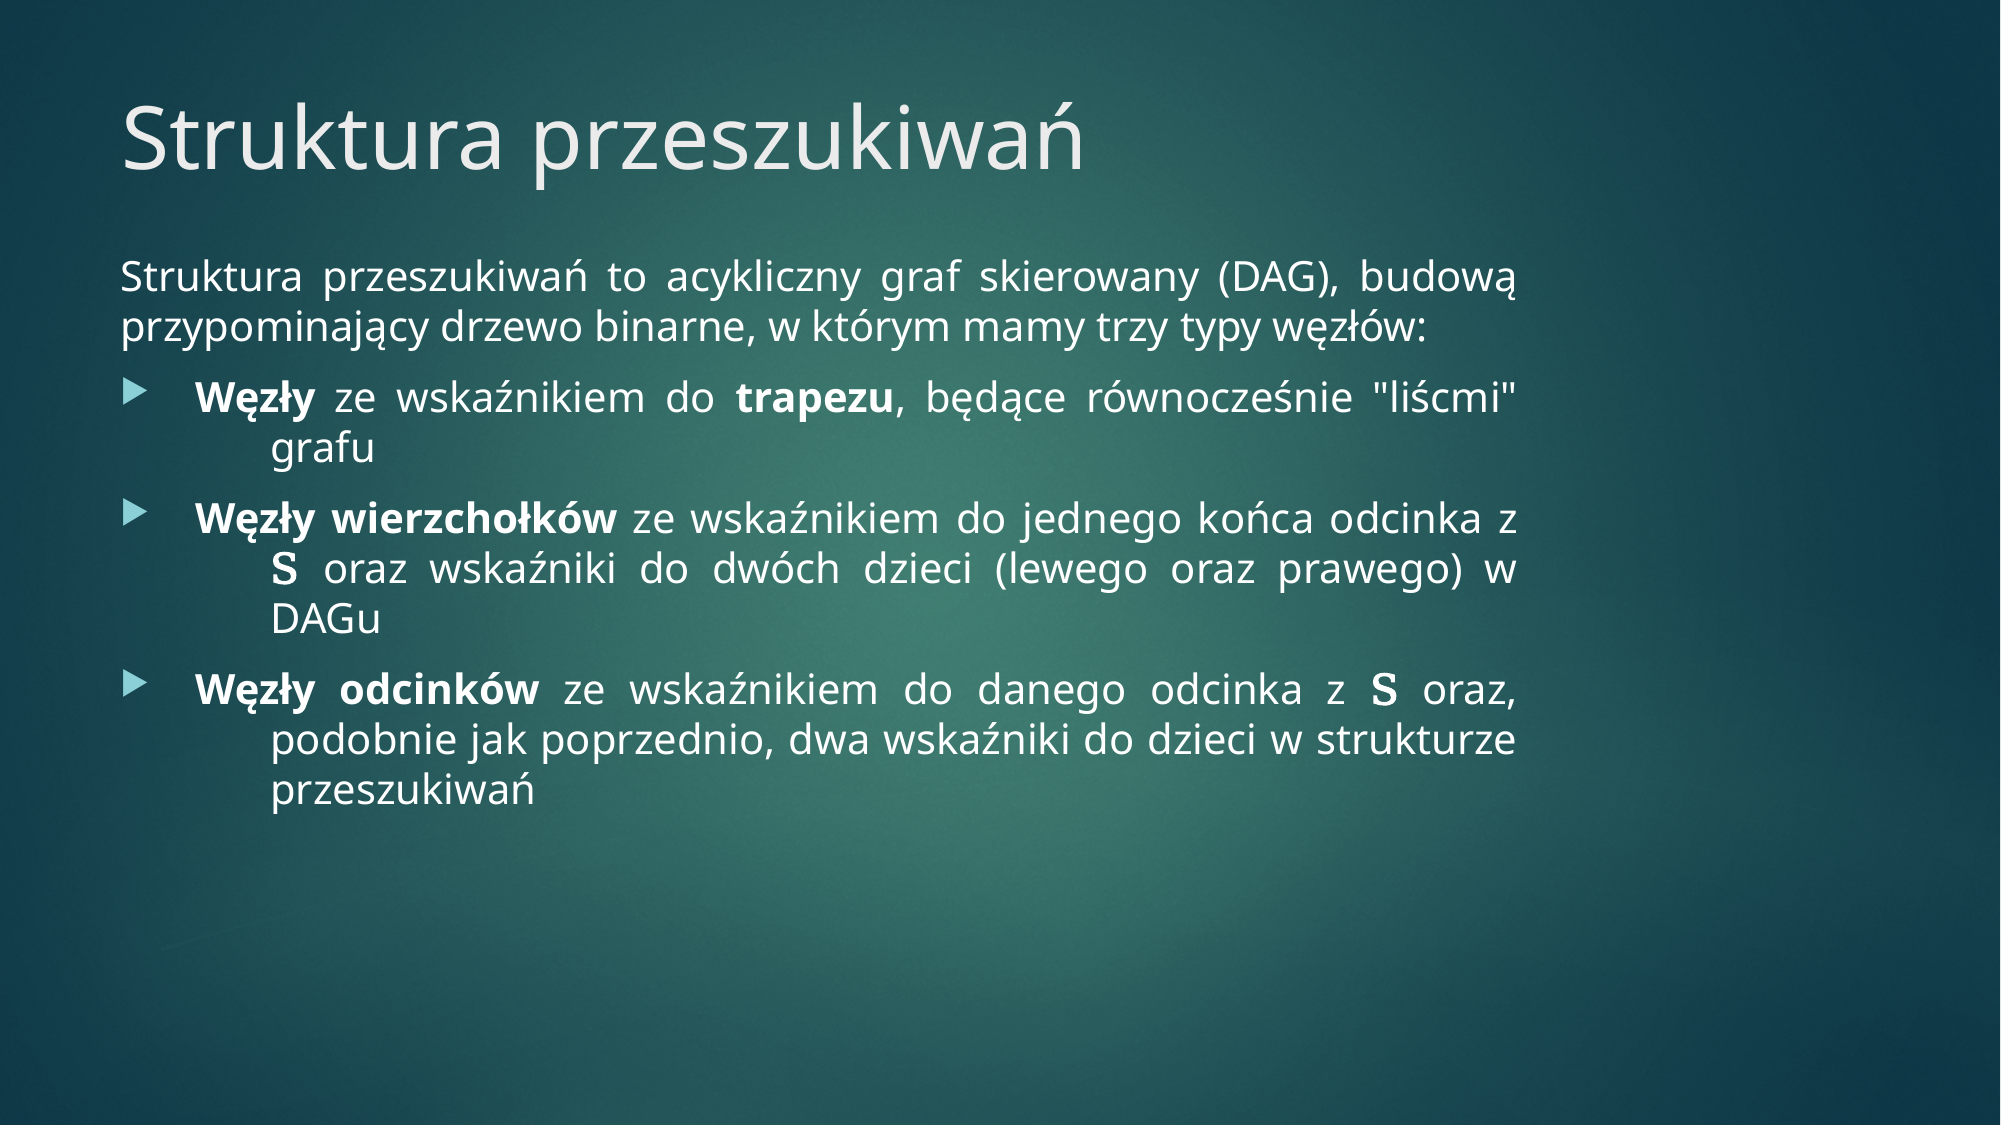

# Struktura przeszukiwań
Struktura przeszukiwań to acykliczny graf skierowany (DAG), budową przypominający drzewo binarne, w którym mamy trzy typy węzłów:
Węzły ze wskaźnikiem do trapezu, będące równocześnie "liścmi" grafu
Węzły wierzchołków ze wskaźnikiem do jednego końca odcinka z S oraz wskaźniki do dwóch dzieci (lewego oraz prawego) w DAGu
Węzły odcinków ze wskaźnikiem do danego odcinka z S oraz, podobnie jak poprzednio, dwa wskaźniki do dzieci w strukturze przeszukiwań